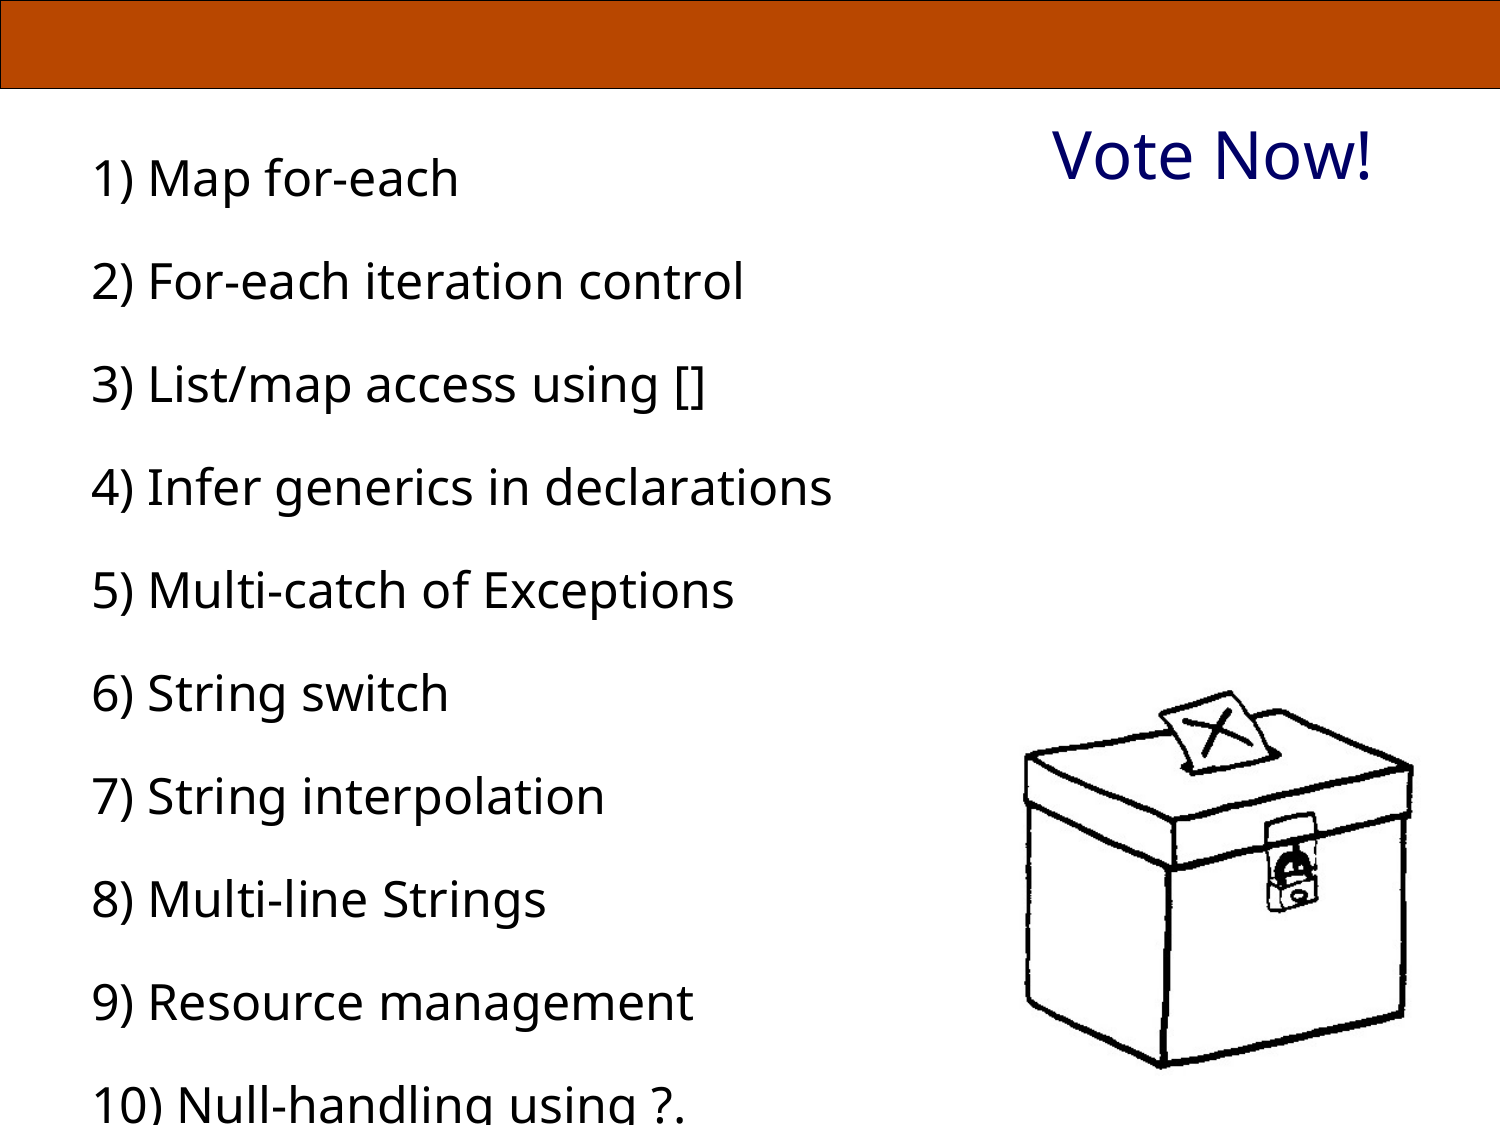

Vote Now!
# 1) Map for-each
2) For-each iteration control
3) List/map access using []
4) Infer generics in declarations
5) Multi-catch of Exceptions
6) String switch
7) String interpolation
8) Multi-line Strings
9) Resource management
10) Null-handling using ?.